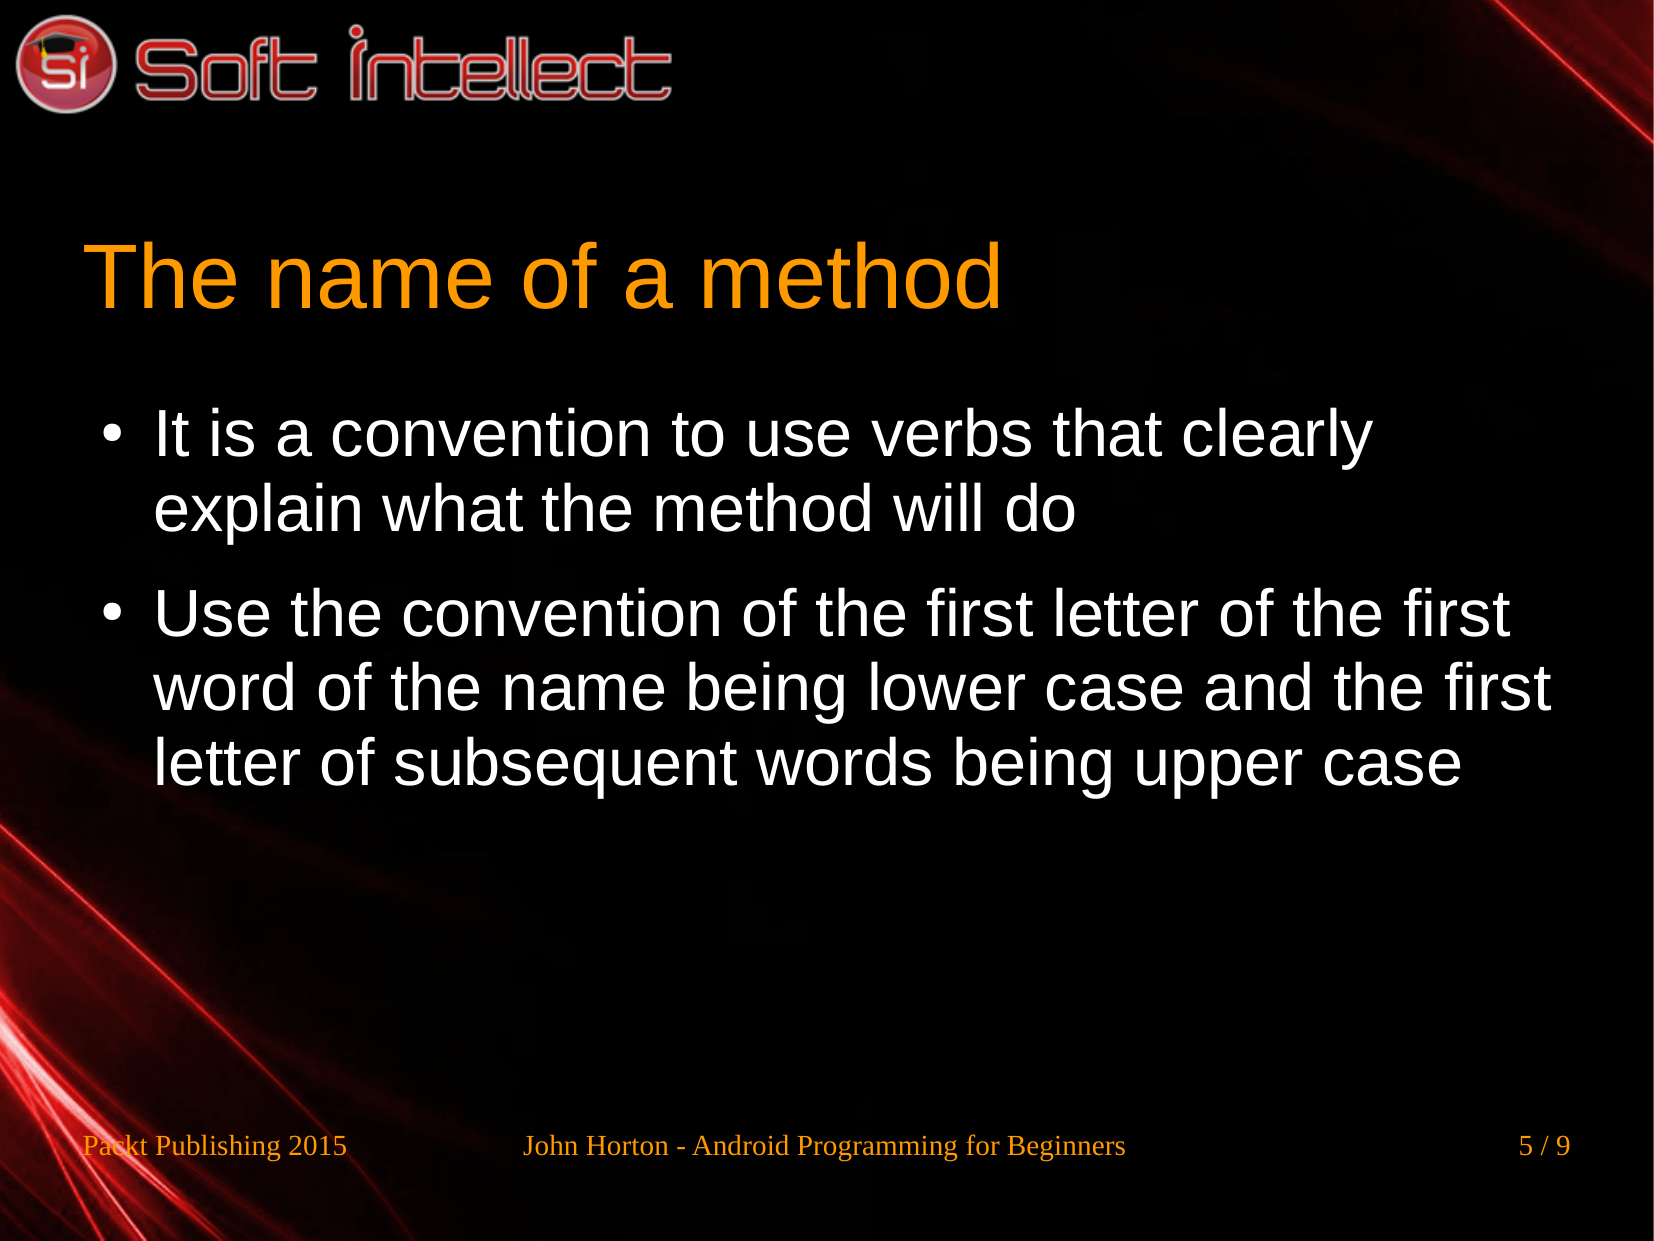

# The name of a method
It is a convention to use verbs that clearly explain what the method will do
Use the convention of the first letter of the first word of the name being lower case and the first letter of subsequent words being upper case
Packt Publishing 2015
John Horton - Android Programming for Beginners
5